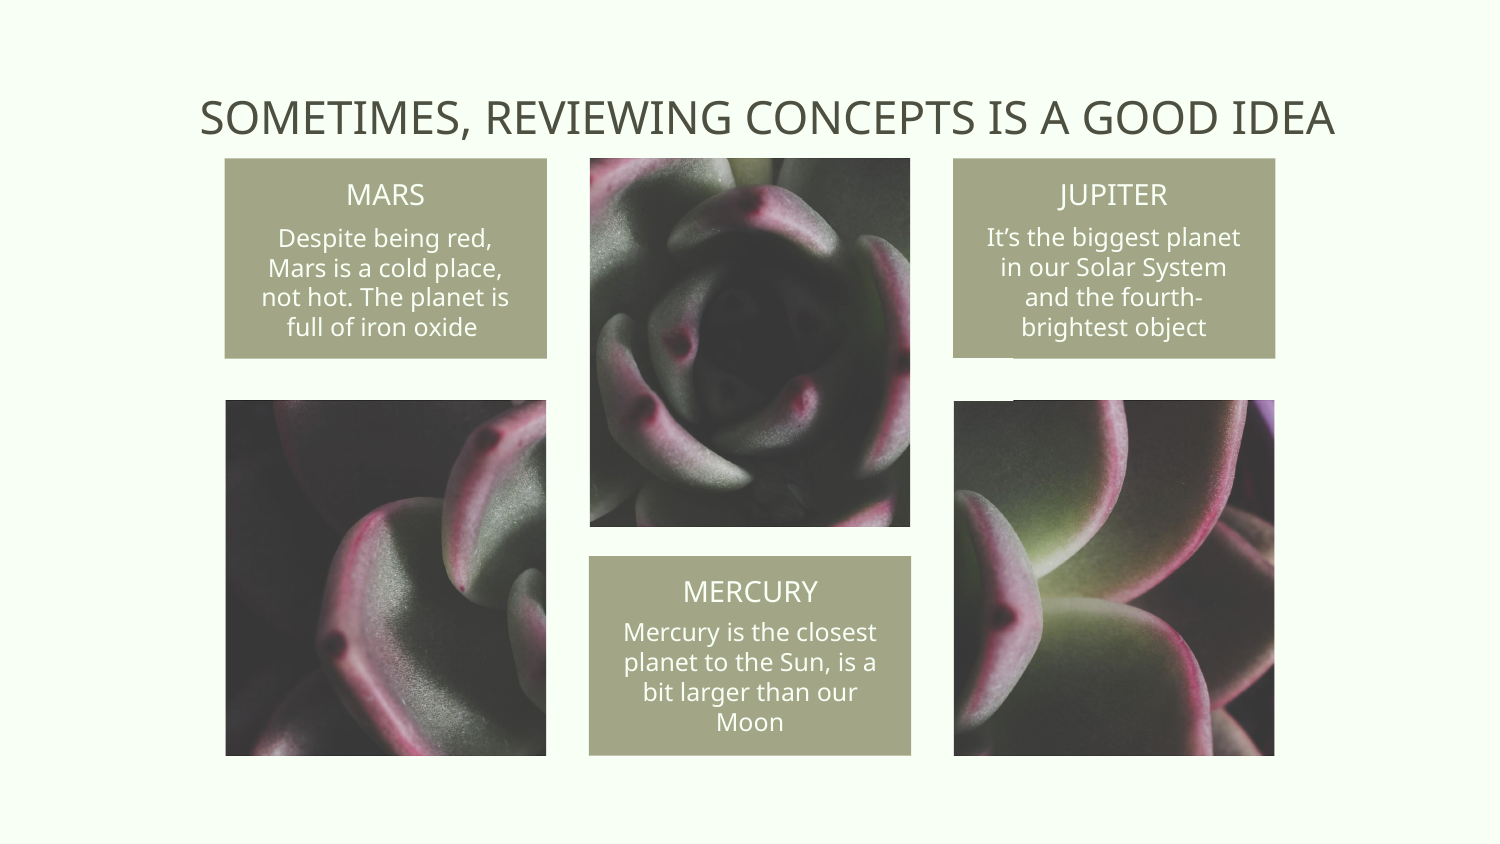

# SOMETIMES, REVIEWING CONCEPTS IS A GOOD IDEA
MARS
JUPITER
It’s the biggest planet in our Solar System and the fourth-brightest object
Despite being red, Mars is a cold place, not hot. The planet is full of iron oxide
MERCURY
Mercury is the closest planet to the Sun, is a bit larger than our Moon